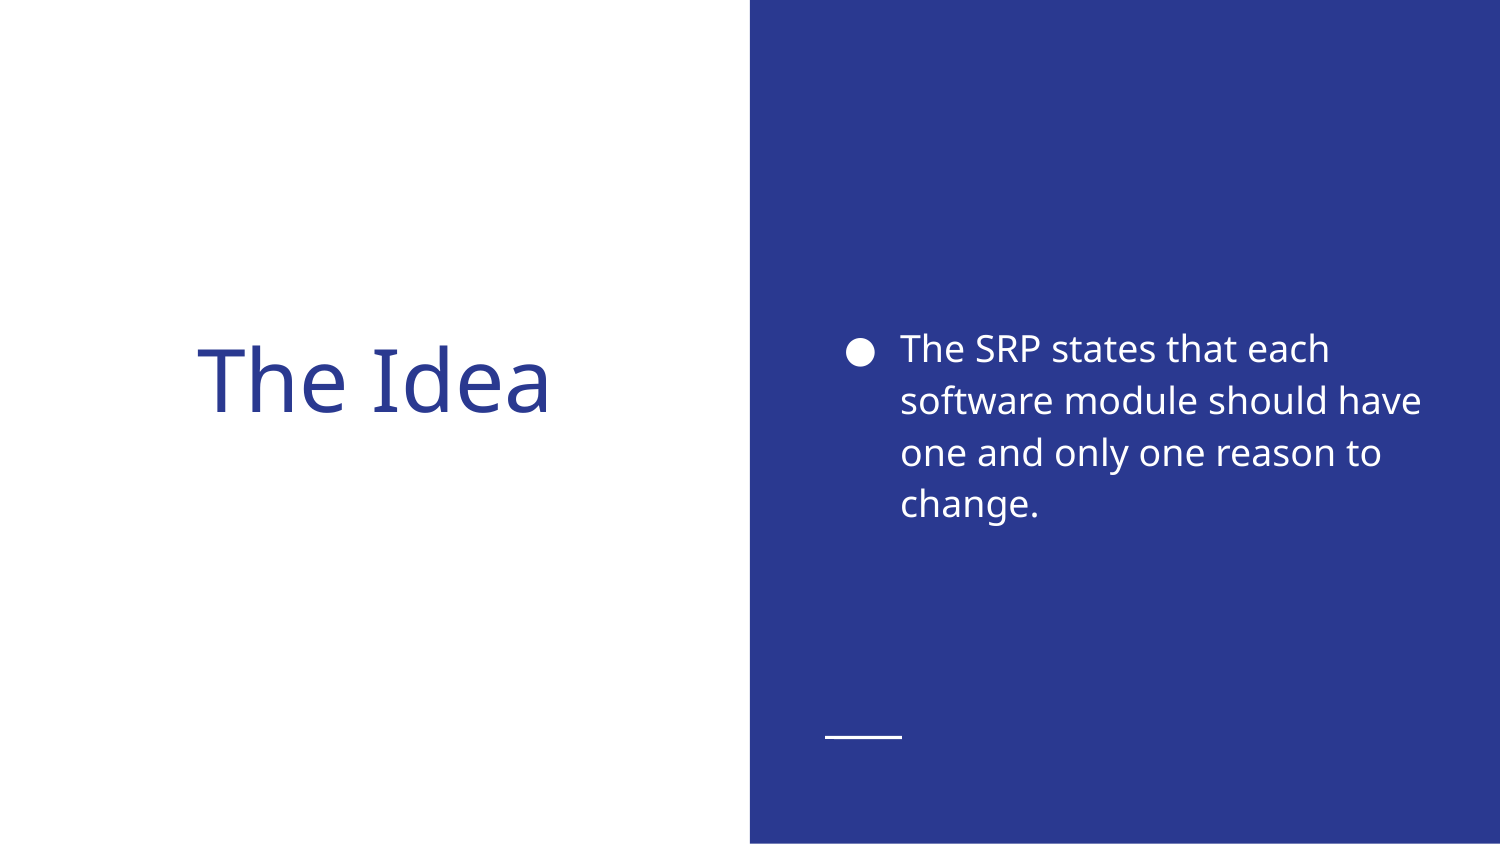

The SRP states that each software module should have one and only one reason to change.
# The Idea